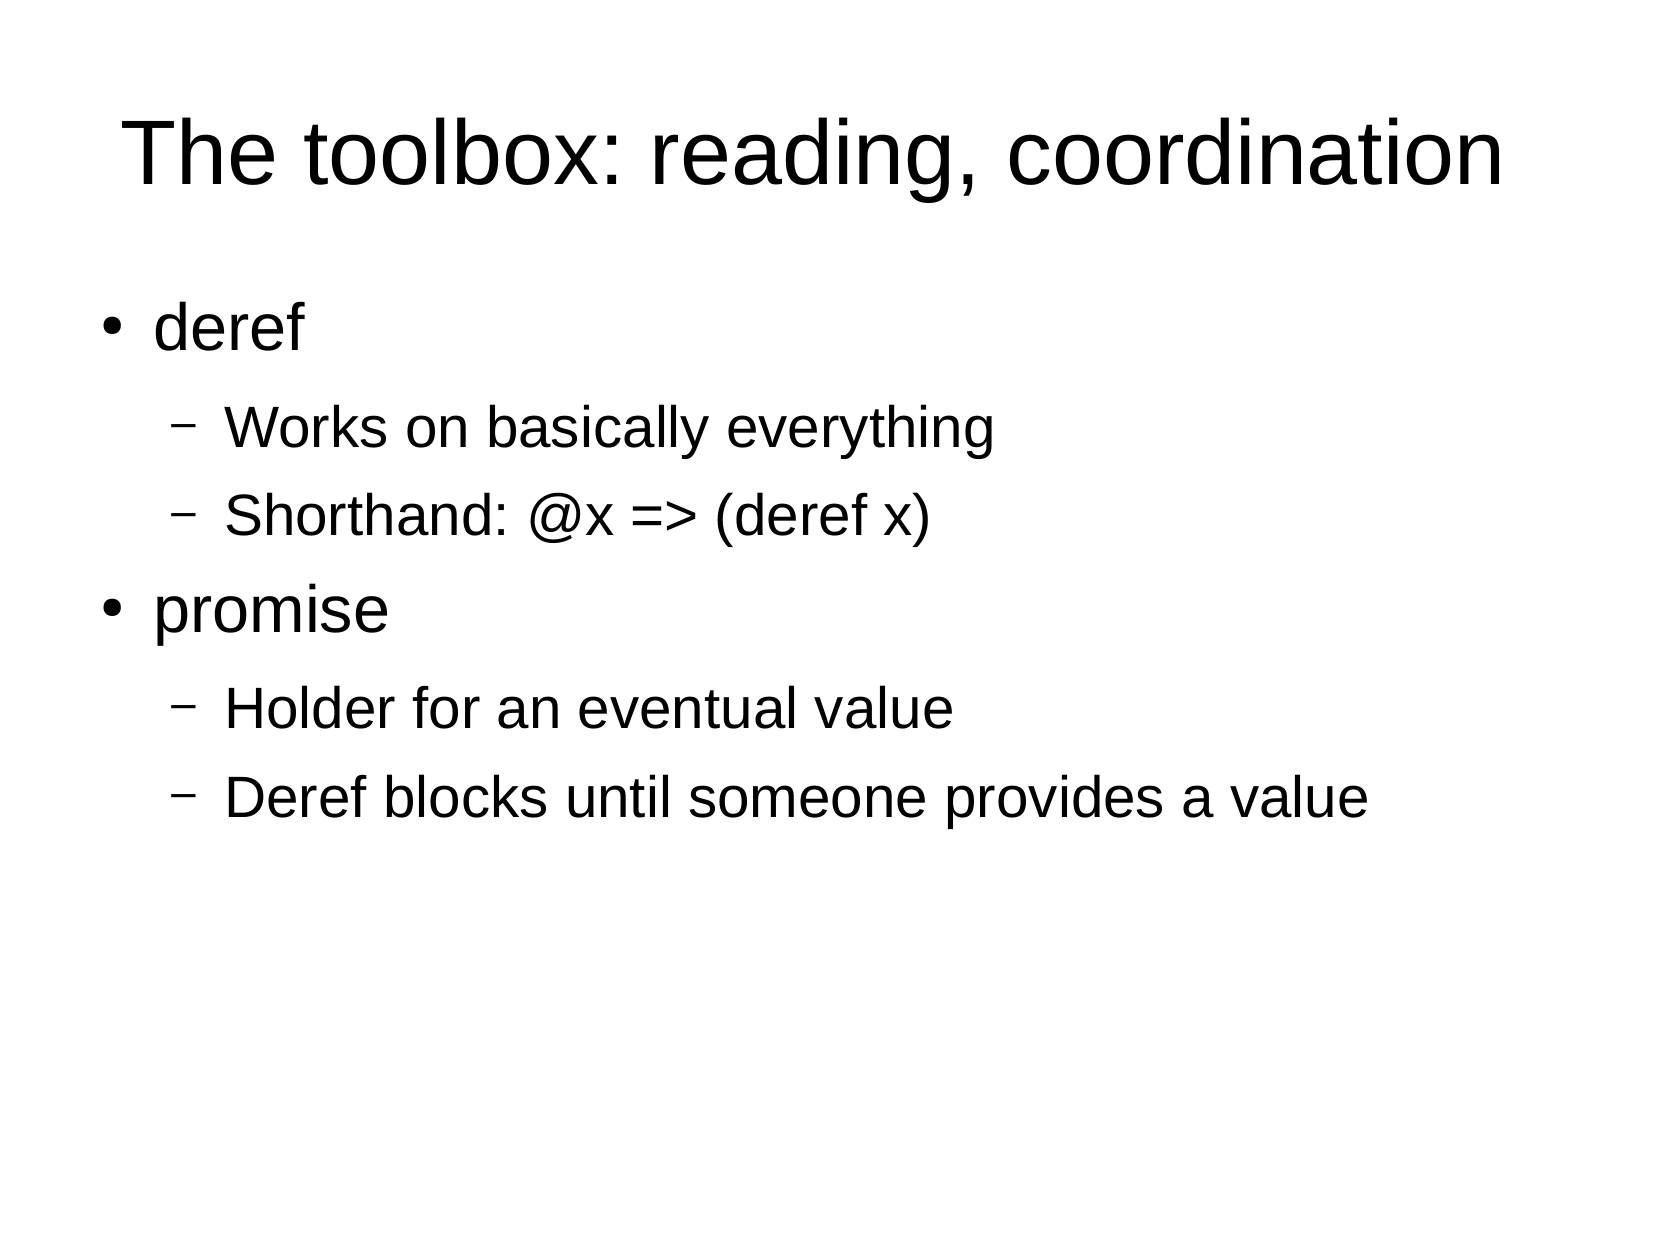

# The toolbox: reading, coordination
deref
Works on basically everything
Shorthand: @x => (deref x)
promise
Holder for an eventual value
Deref blocks until someone provides a value